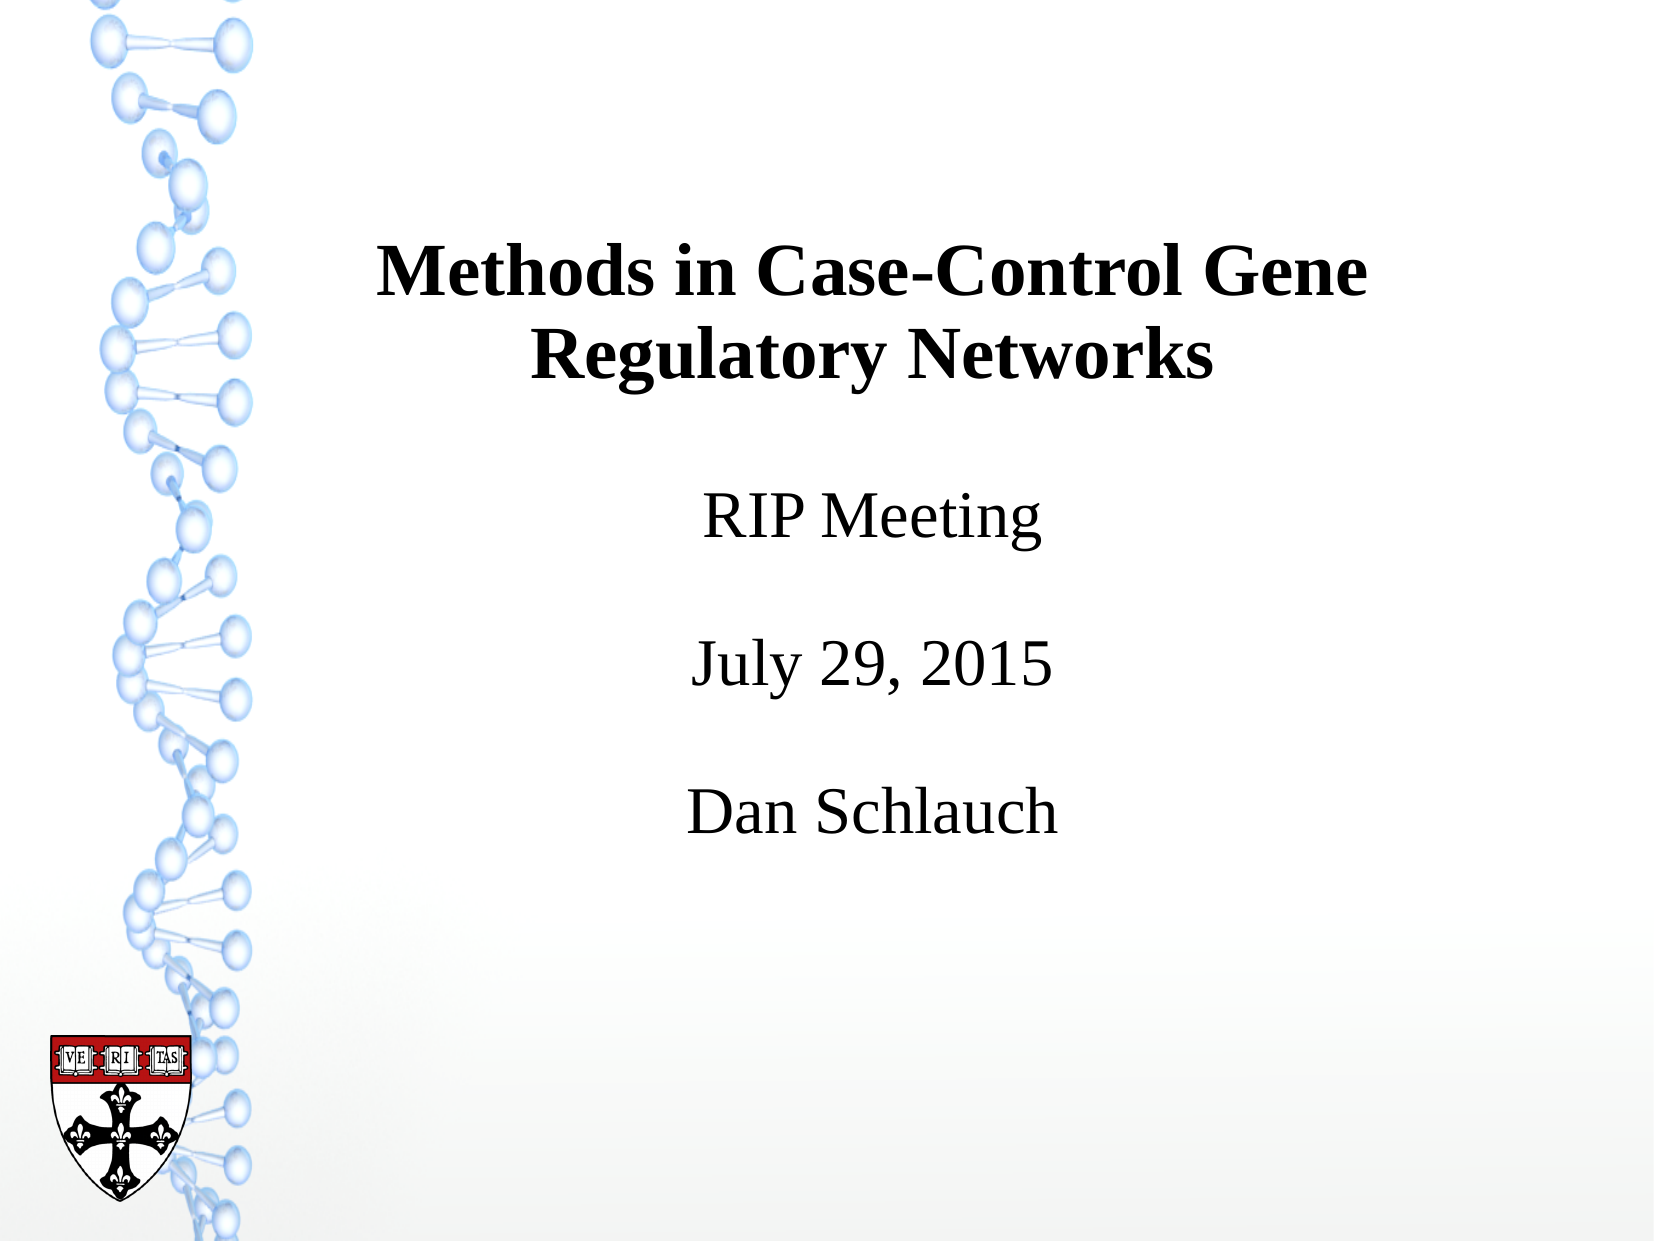

# Methods in Case-Control Gene Regulatory Networks
RIP Meeting
July 29, 2015
Dan Schlauch